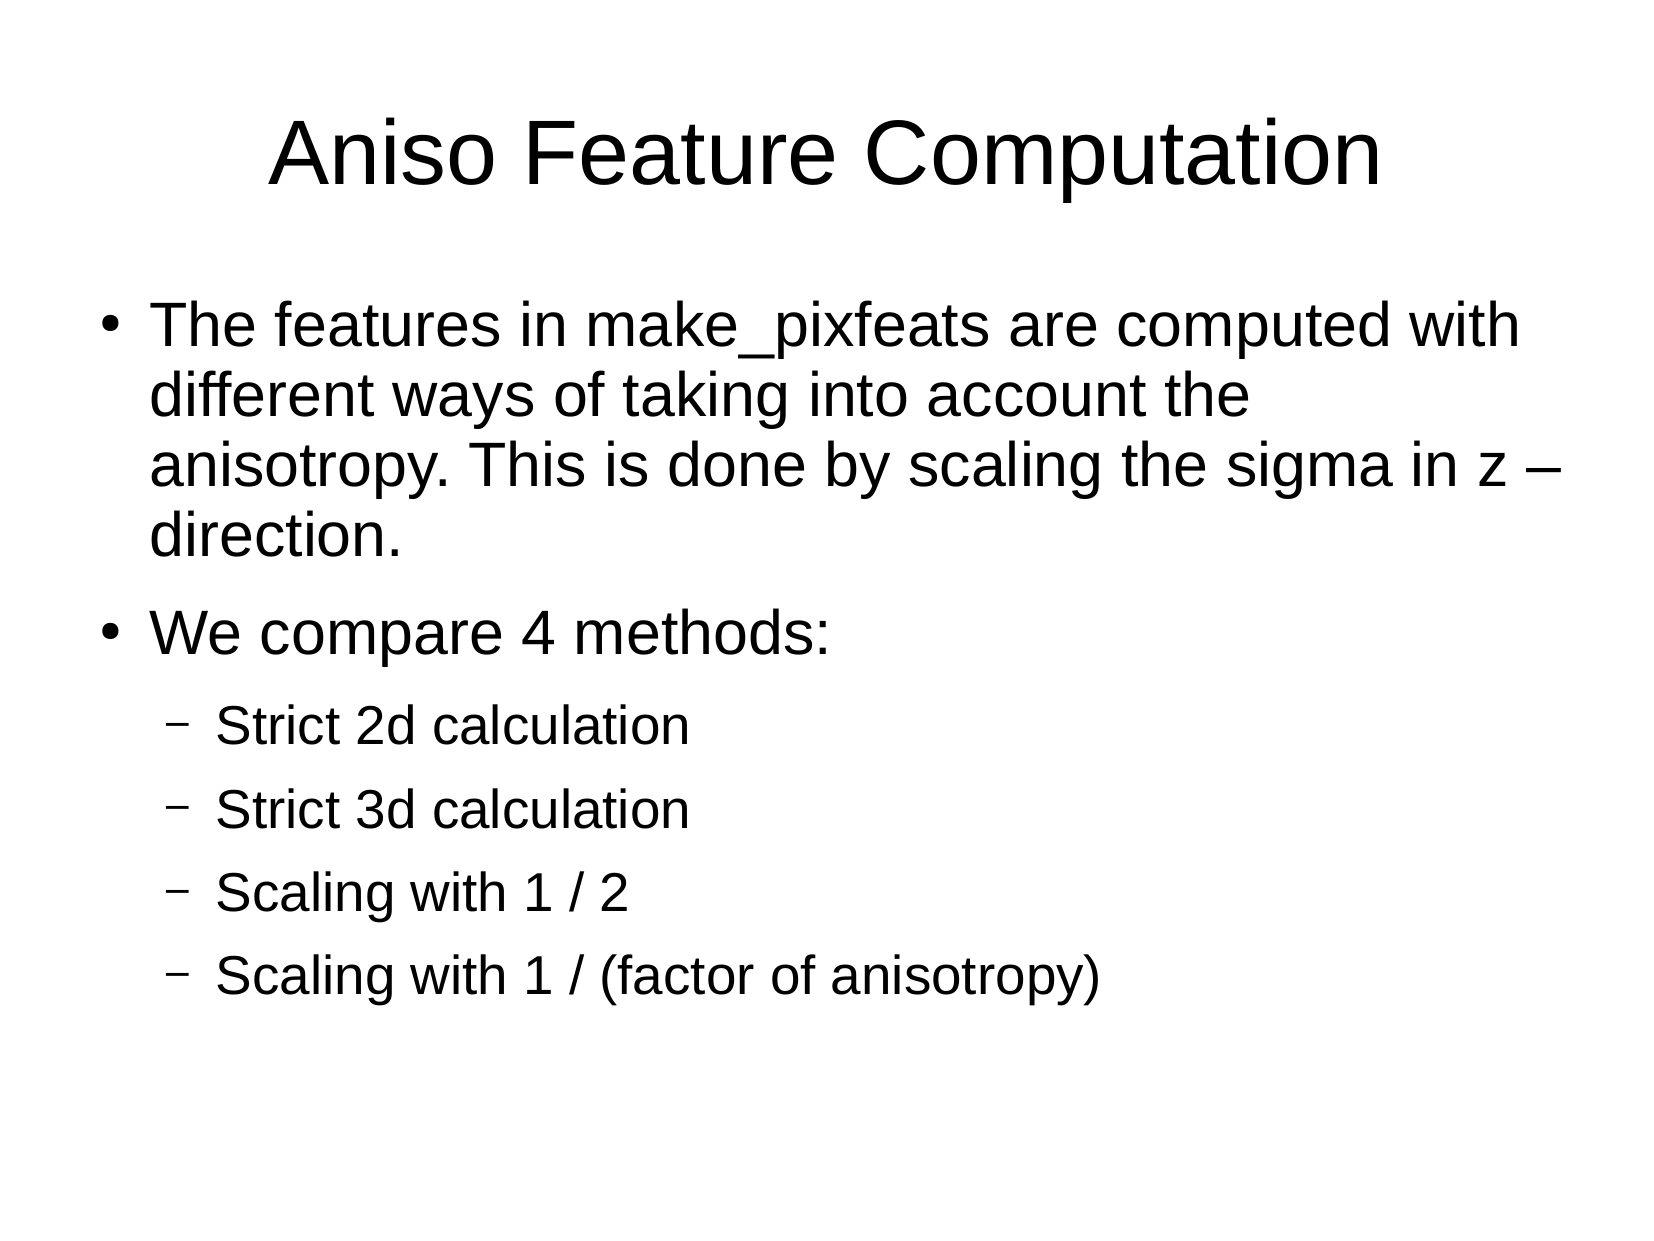

# Aniso Feature Computation
The features in make_pixfeats are computed with different ways of taking into account the anisotropy. This is done by scaling the sigma in z – direction.
We compare 4 methods:
Strict 2d calculation
Strict 3d calculation
Scaling with 1 / 2
Scaling with 1 / (factor of anisotropy)